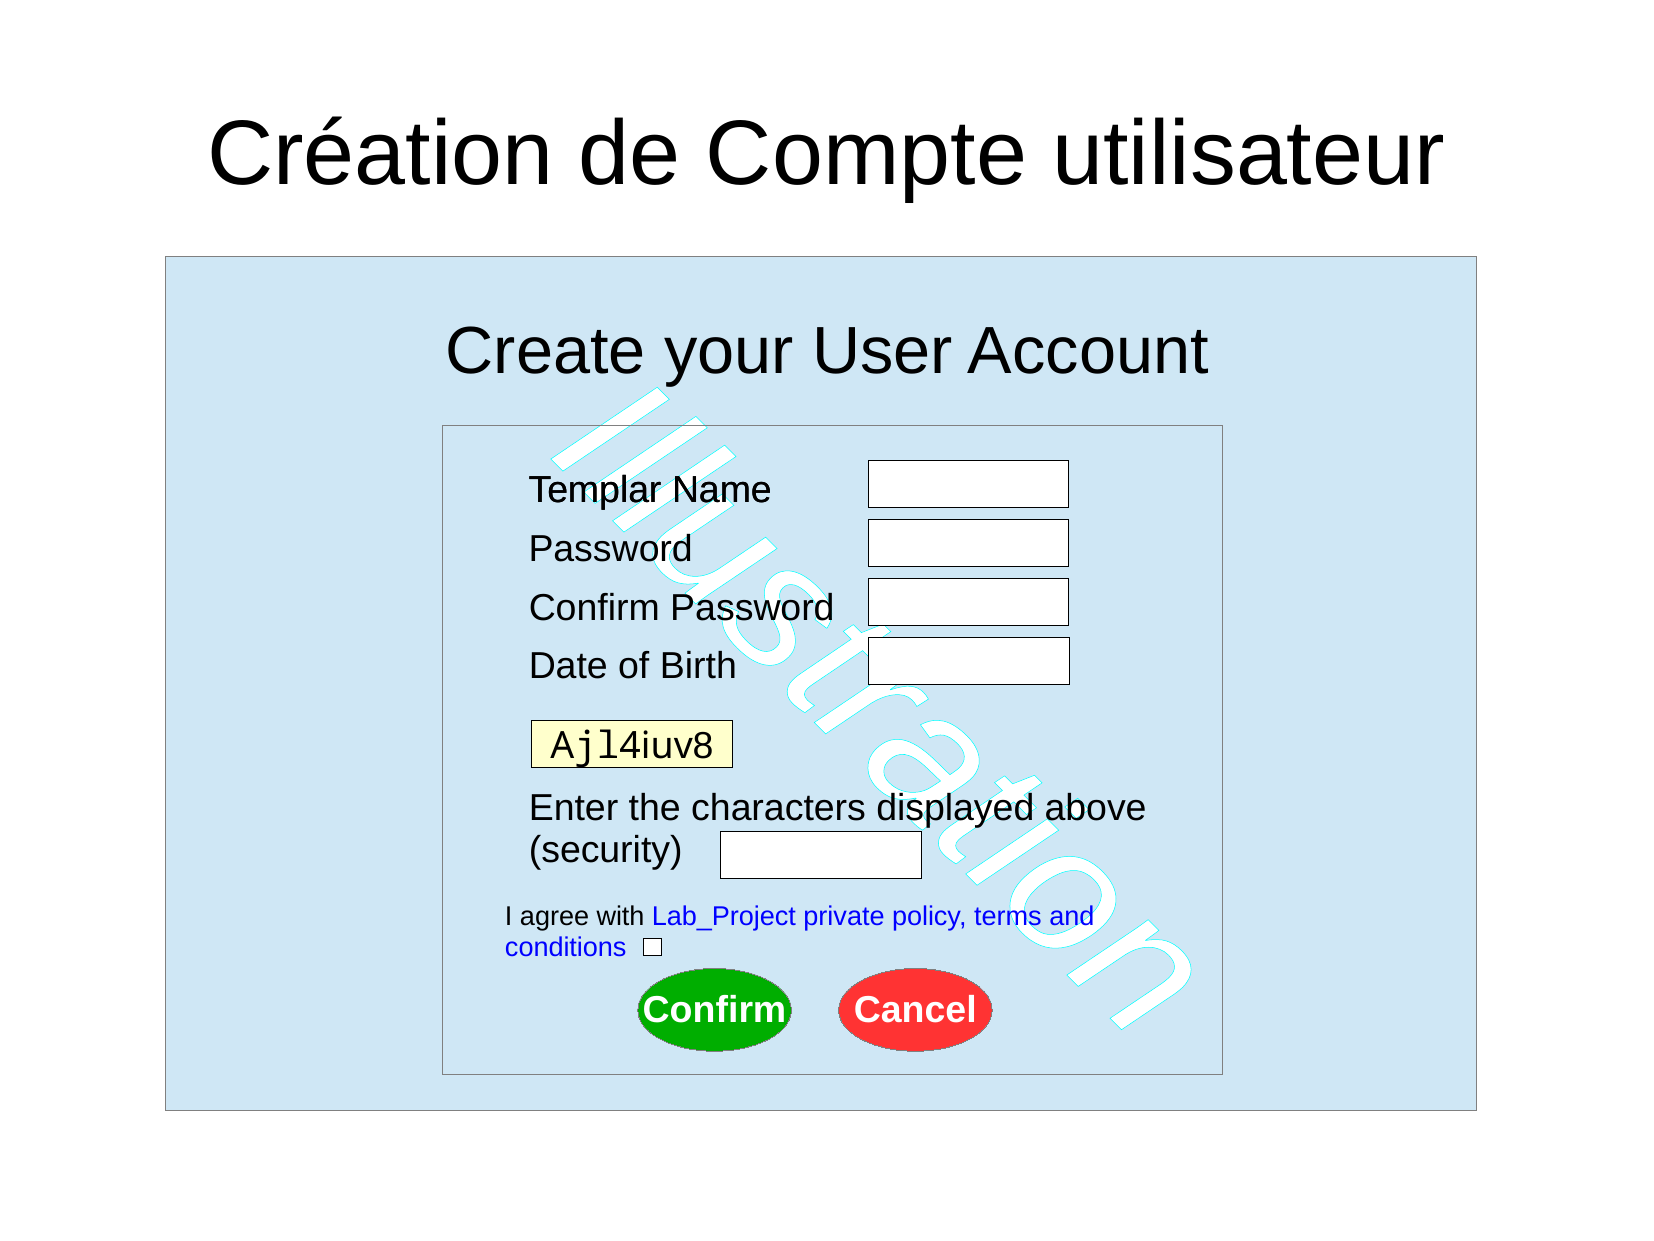

# Création de Compte utilisateur
Create your User Account
Templar Name
Templar Name
Password
Confirm Password
Illustration
Date of Birth
Ajl4iuv8
Enter the characters displayed above (security)
I agree with Lab_Project private policy, terms and conditions
Confirm
Cancel